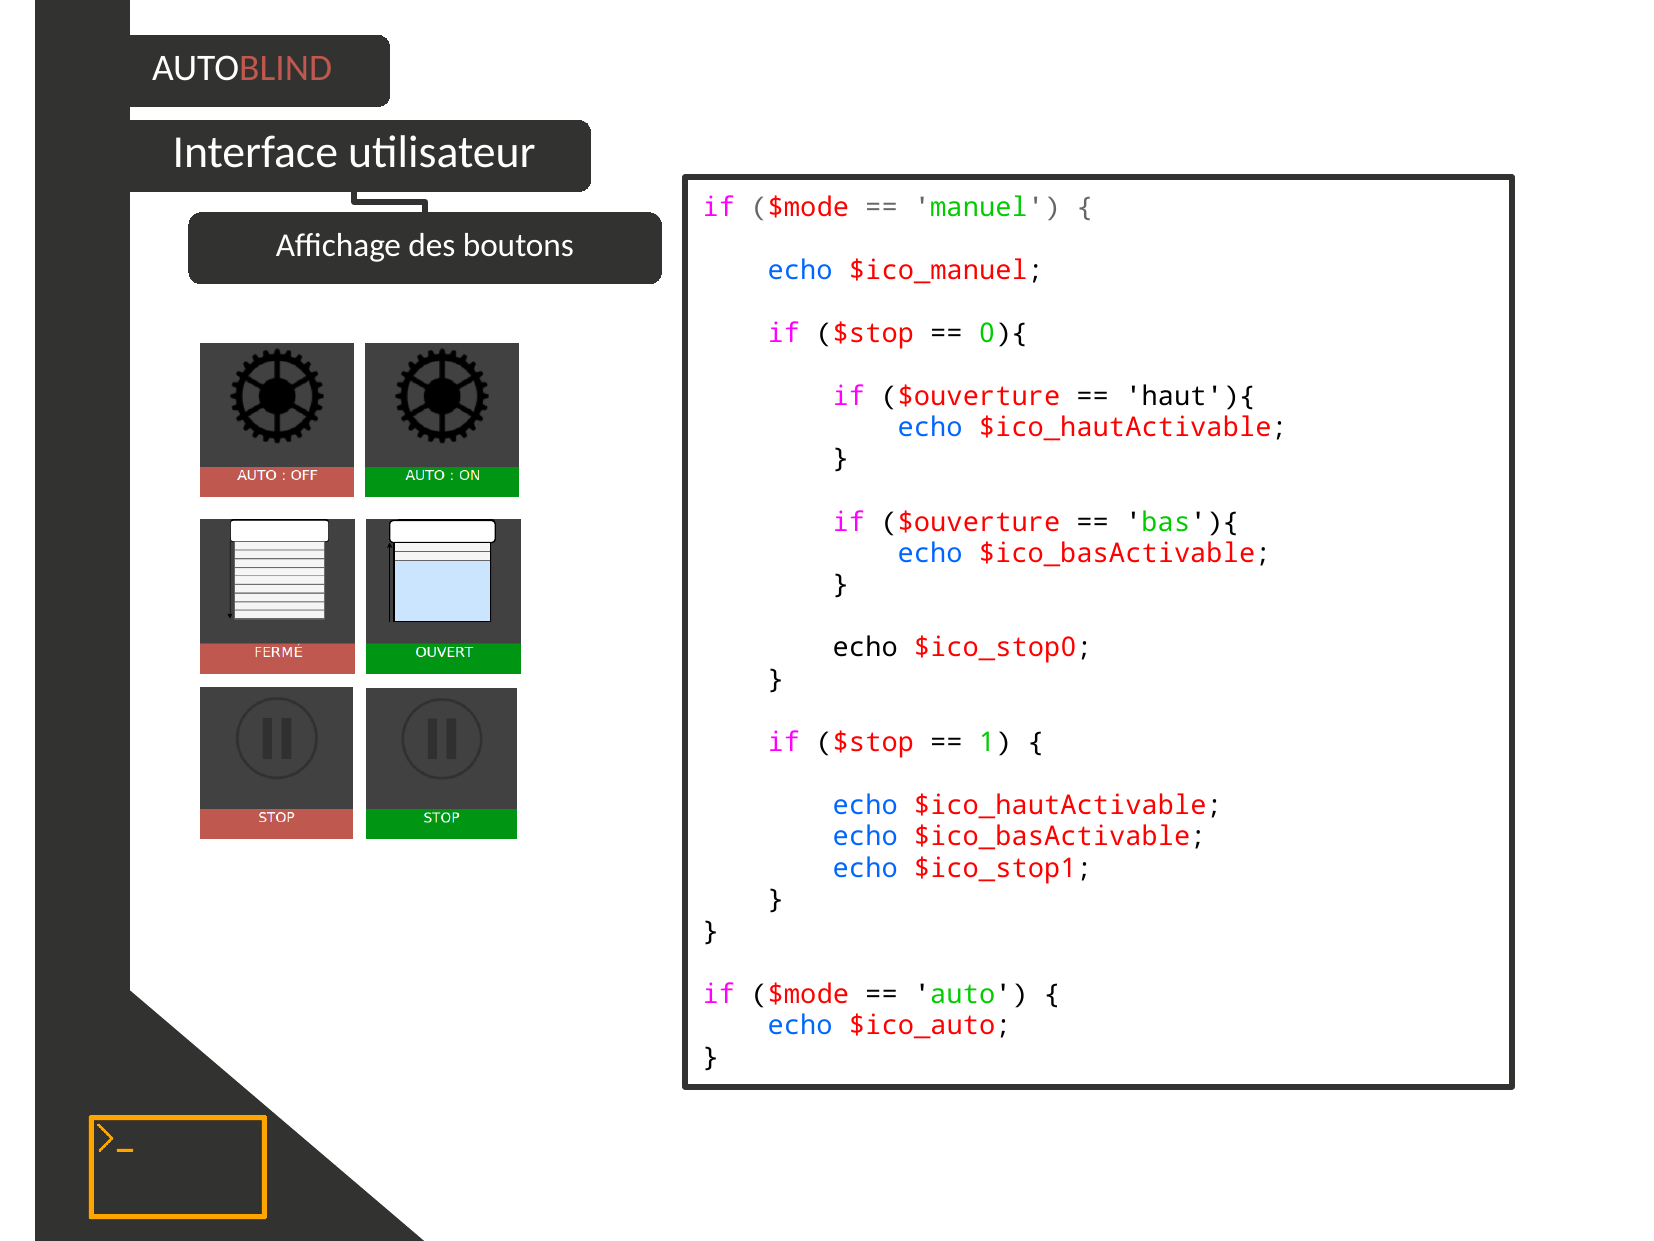

AUTOBLIND
Ordres
Interface utilisateur
if ($mode == 'manuel') {
 echo $ico_manuel;
 if ($stop == 0){
 if ($ouverture == 'haut'){
 echo $ico_hautActivable;
 }
 if ($ouverture == 'bas'){
 echo $ico_basActivable;
 }
 echo $ico_stop0;
 }
 if ($stop == 1) {
 echo $ico_hautActivable;
 echo $ico_basActivable;
 echo $ico_stop1;
 }
}
if ($mode == 'auto') {
 echo $ico_auto;
}
Affichage des boutons